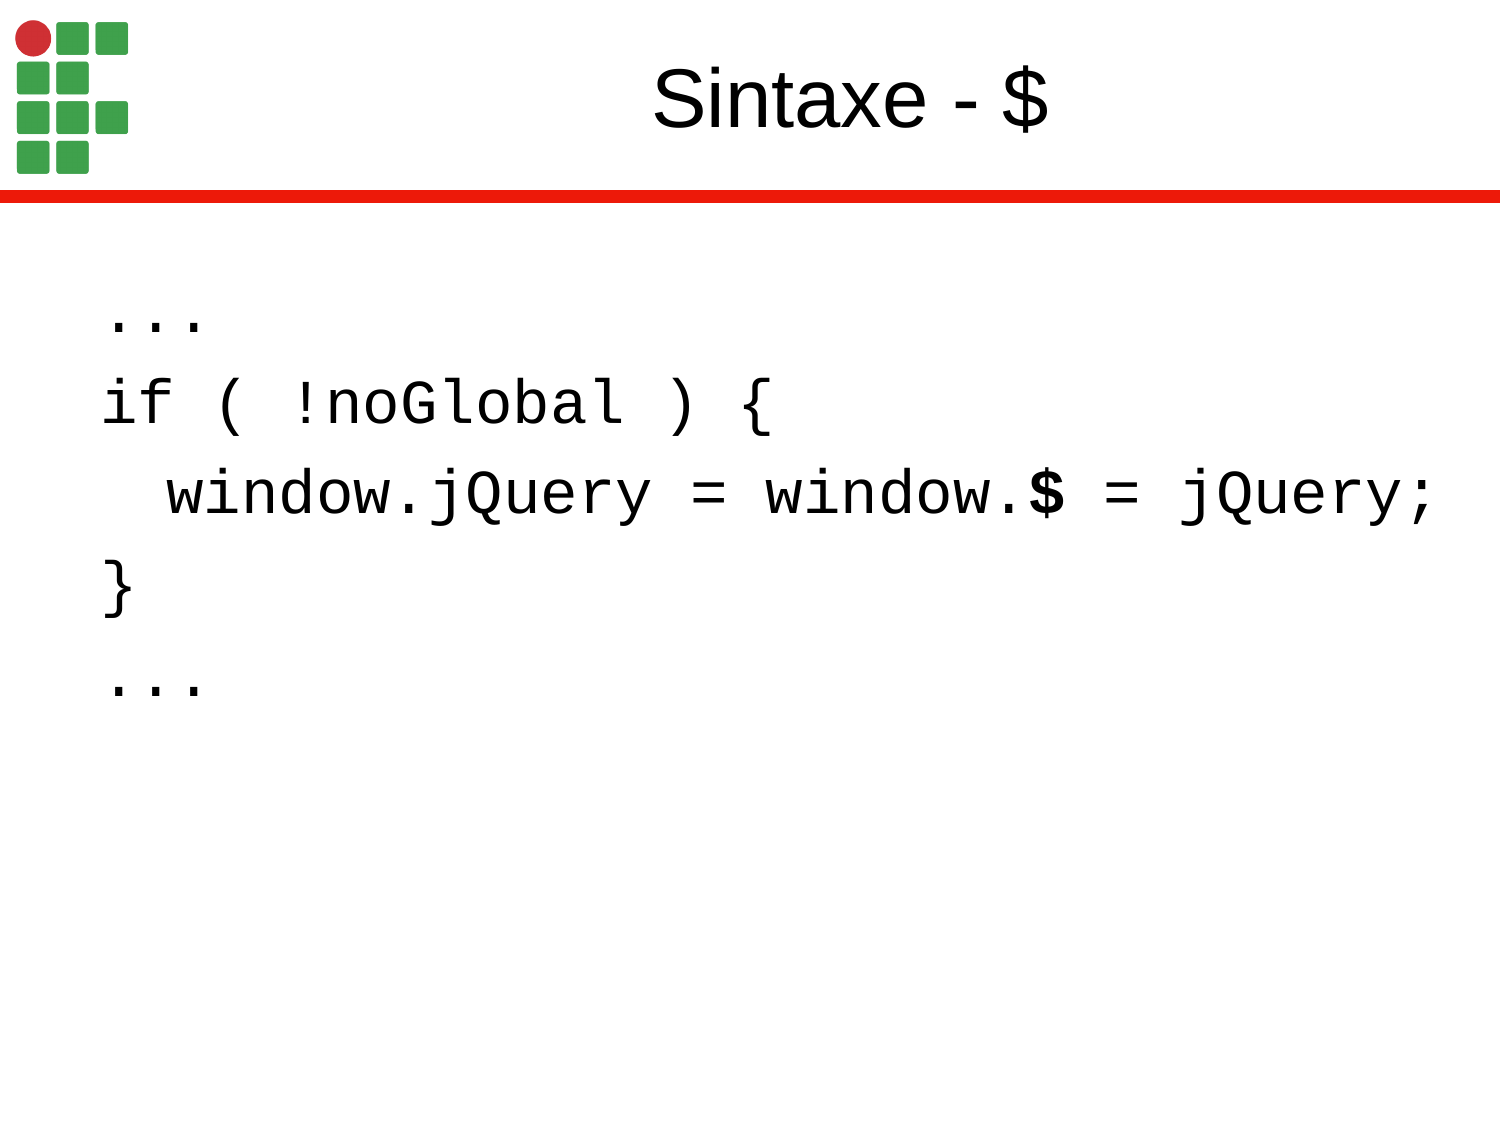

# Sintaxe - $
...
if ( !noGlobal ) {
window.jQuery = window.$ = jQuery;
}
...